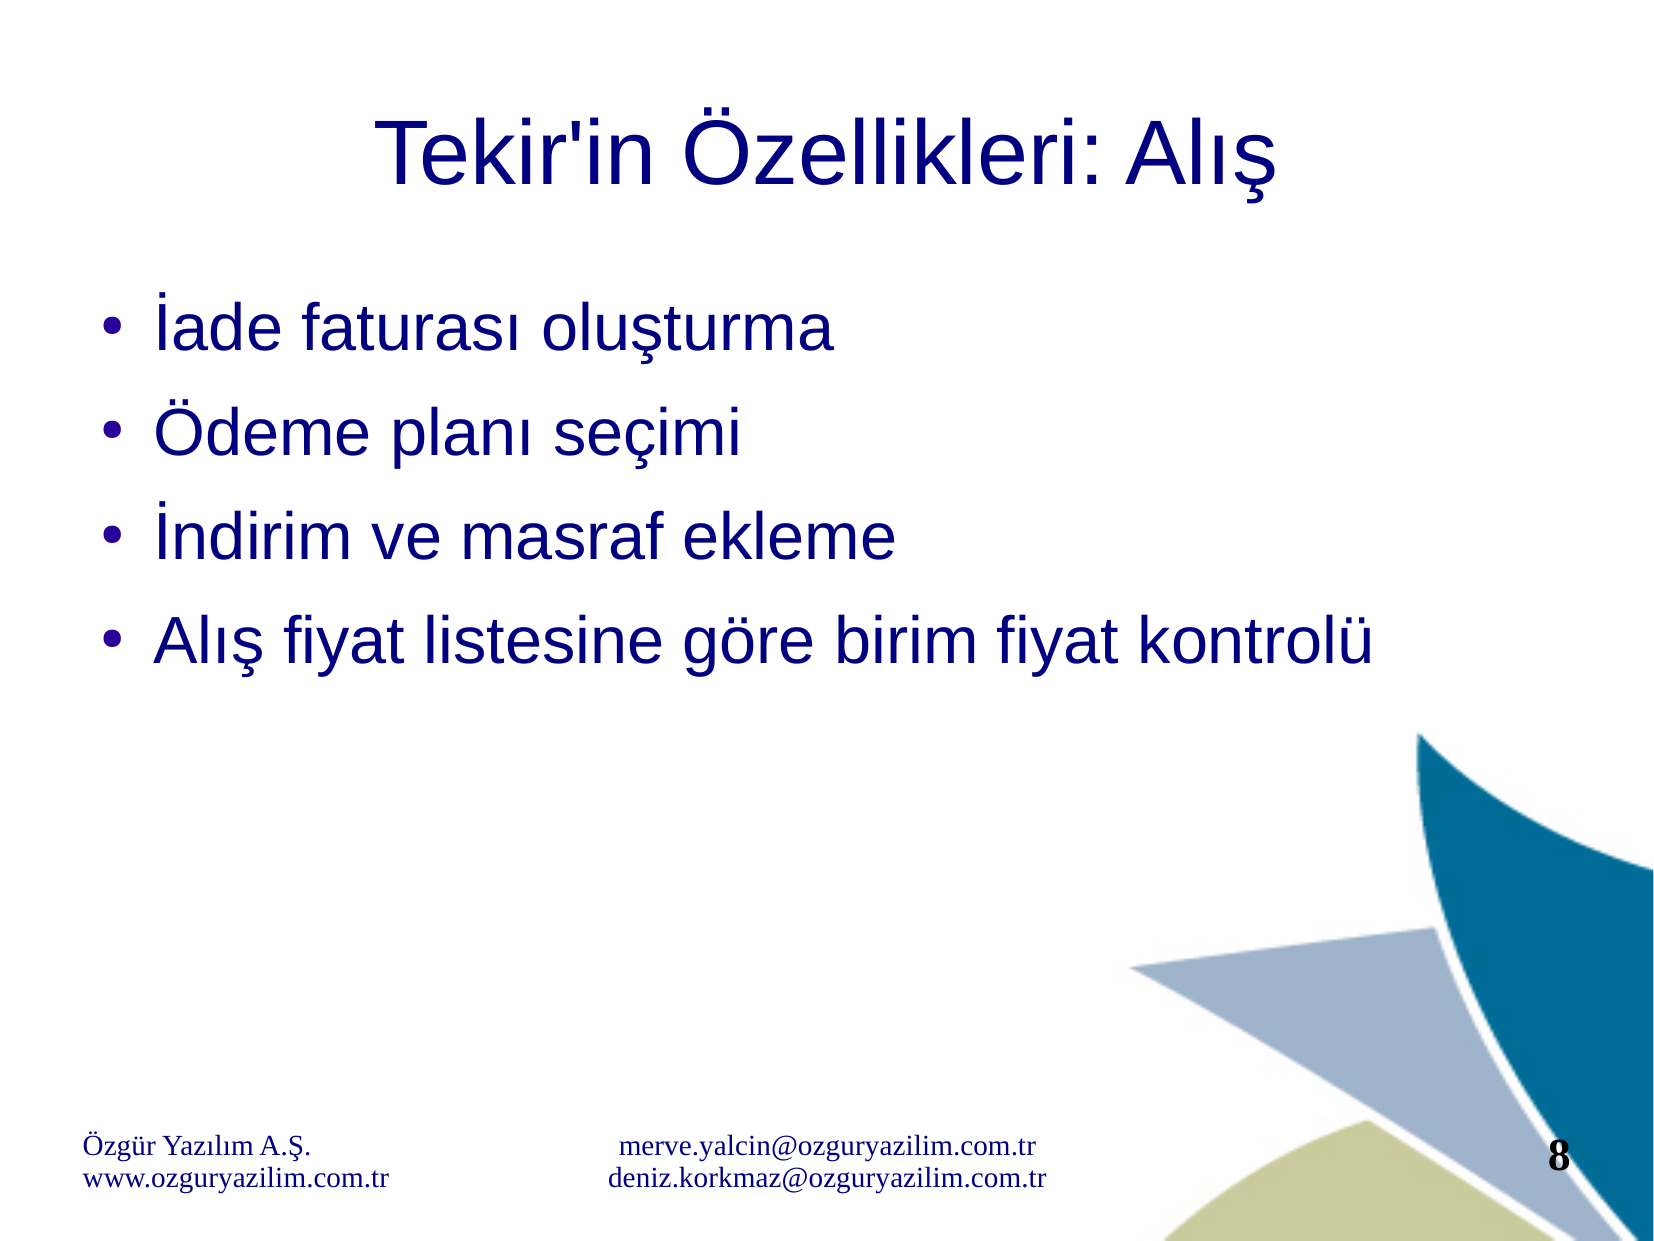

# Tekir'in Özellikleri: Alış
İade faturası oluşturma
Ödeme planı seçimi
İndirim ve masraf ekleme
Alış fiyat listesine göre birim fiyat kontrolü
8